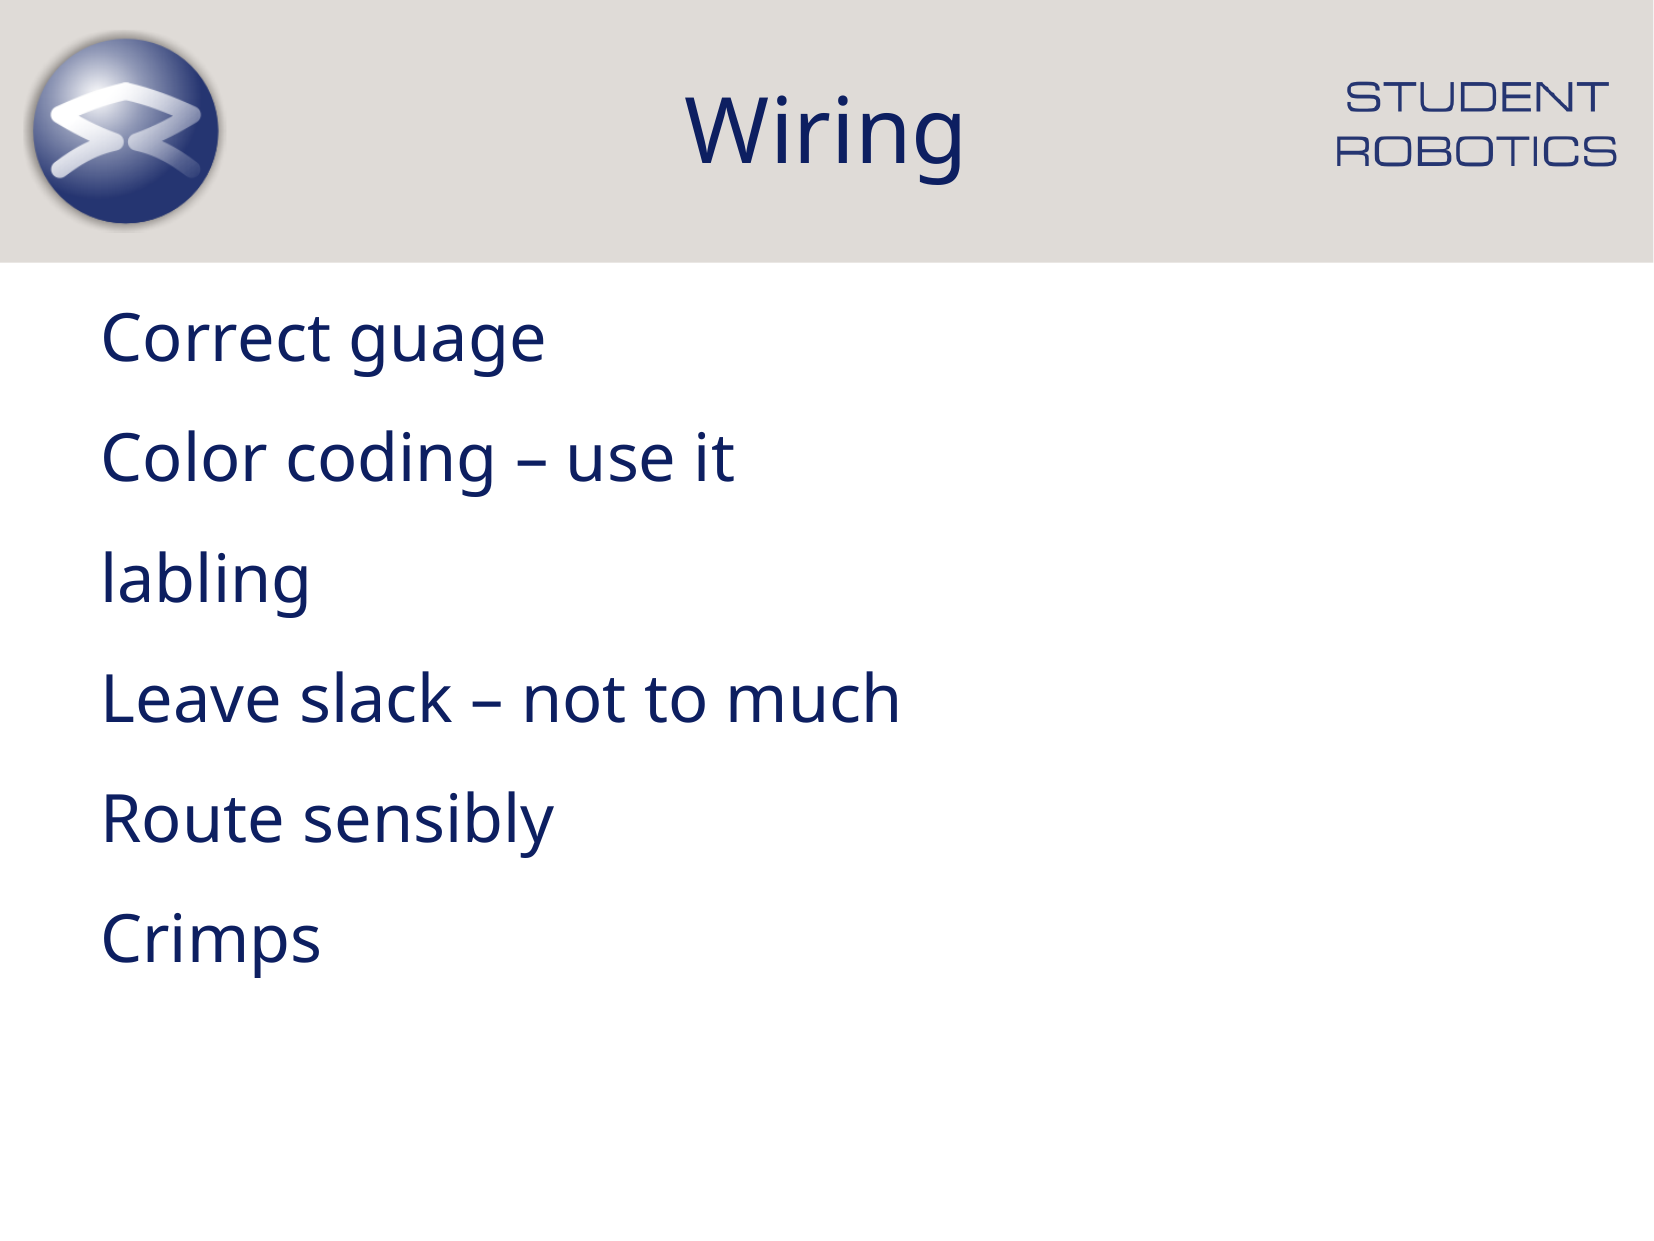

# Wiring
Correct guage
Color coding – use it
labling
Leave slack – not to much
Route sensibly
Crimps